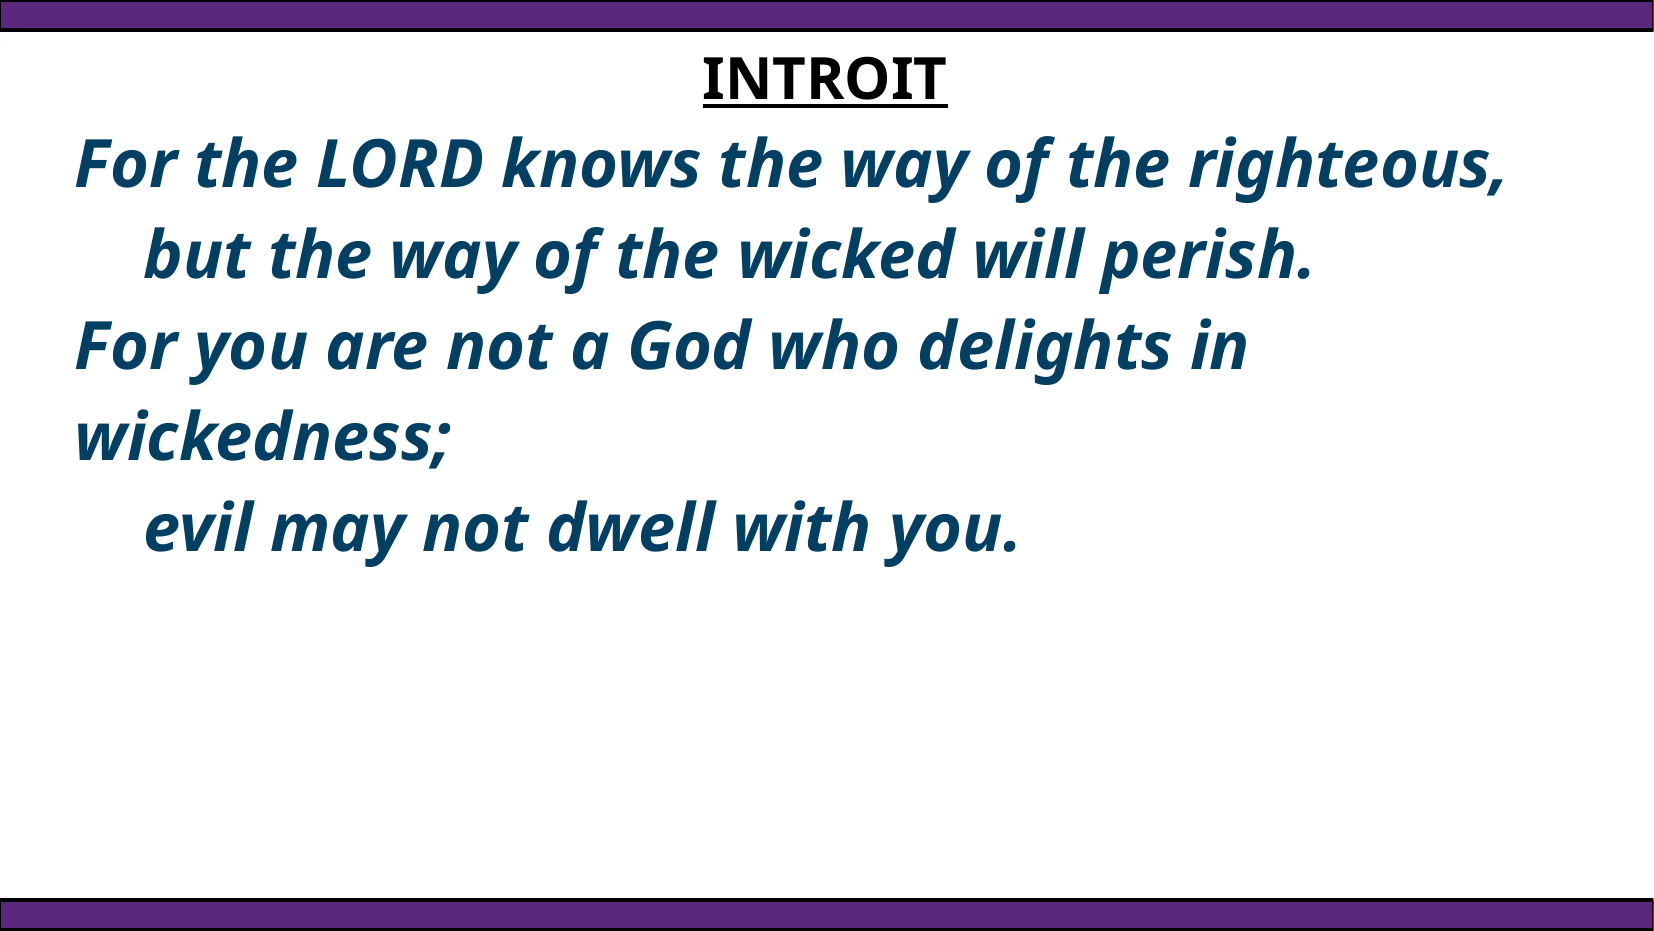

INTROIT
For the Lord knows the way of the righteous,
 but the way of the wicked will perish.
For you are not a God who delights in wickedness;
 evil may not dwell with you.